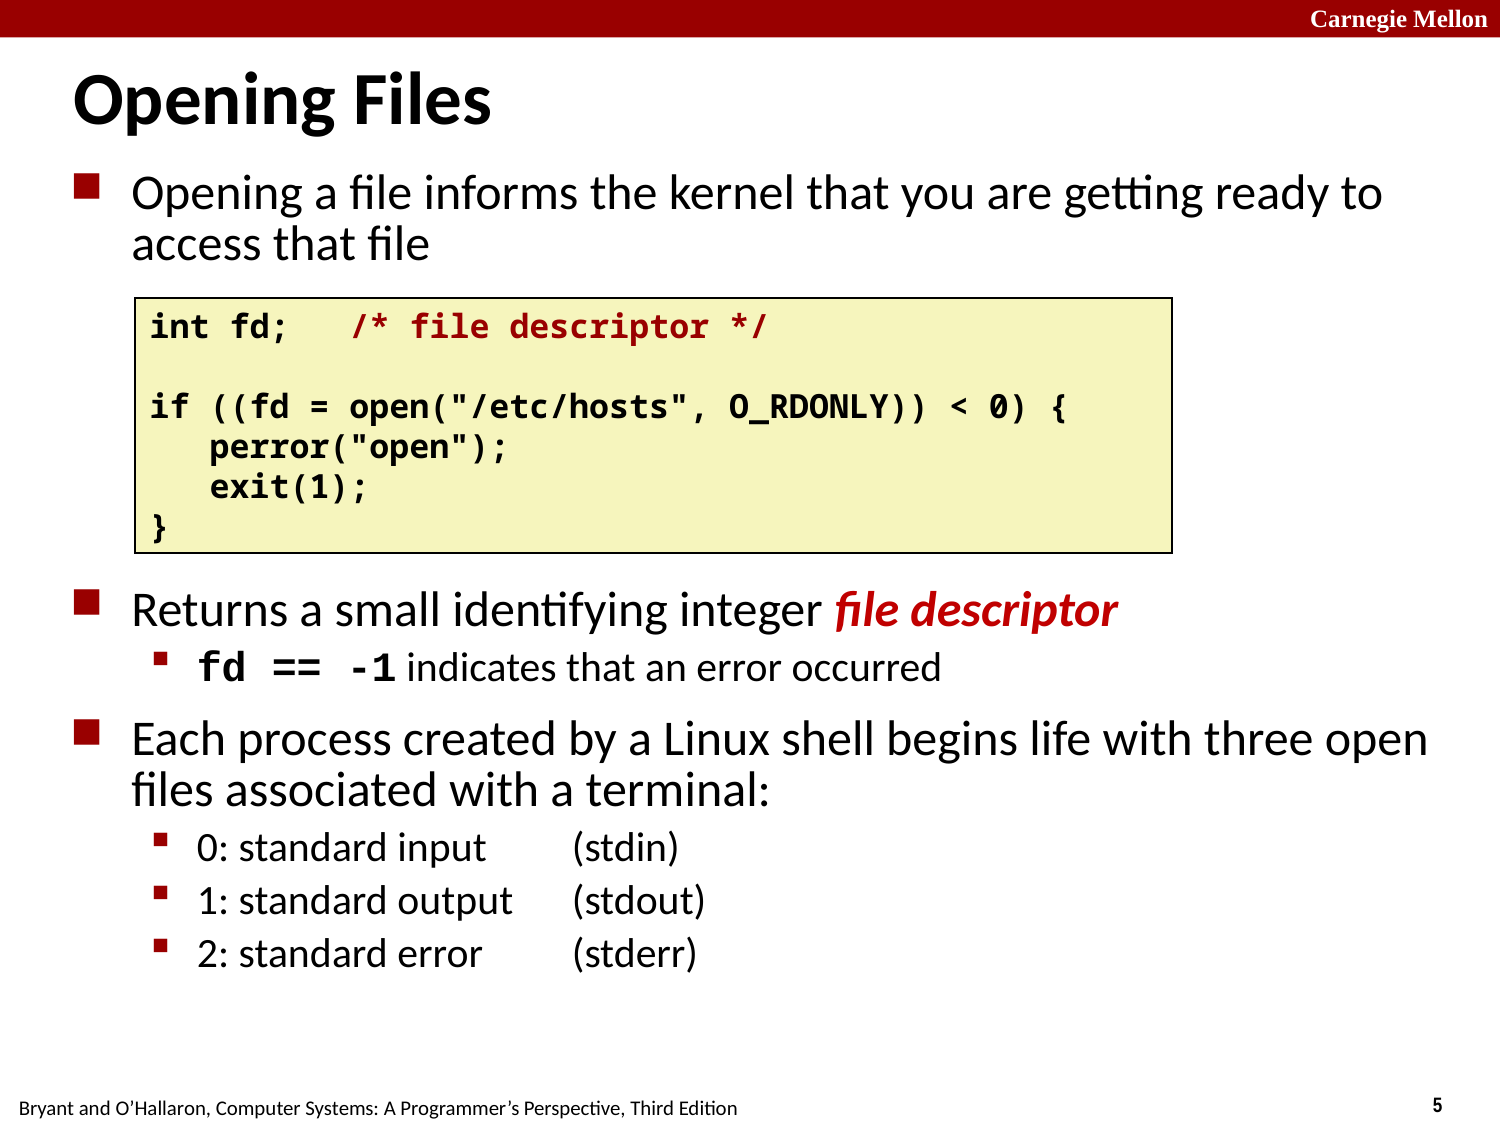

Opening Files
Opening a file informs the kernel that you are getting ready to access that file
Returns a small identifying integer file descriptor
fd == -1 indicates that an error occurred
Each process created by a Linux shell begins life with three open files associated with a terminal:
0: standard input 		(stdin)
1: standard output 	(stdout)
2: standard error 		(stderr)
int fd; /* file descriptor */
if ((fd = open("/etc/hosts", O_RDONLY)) < 0) {
 perror("open");
 exit(1);
}